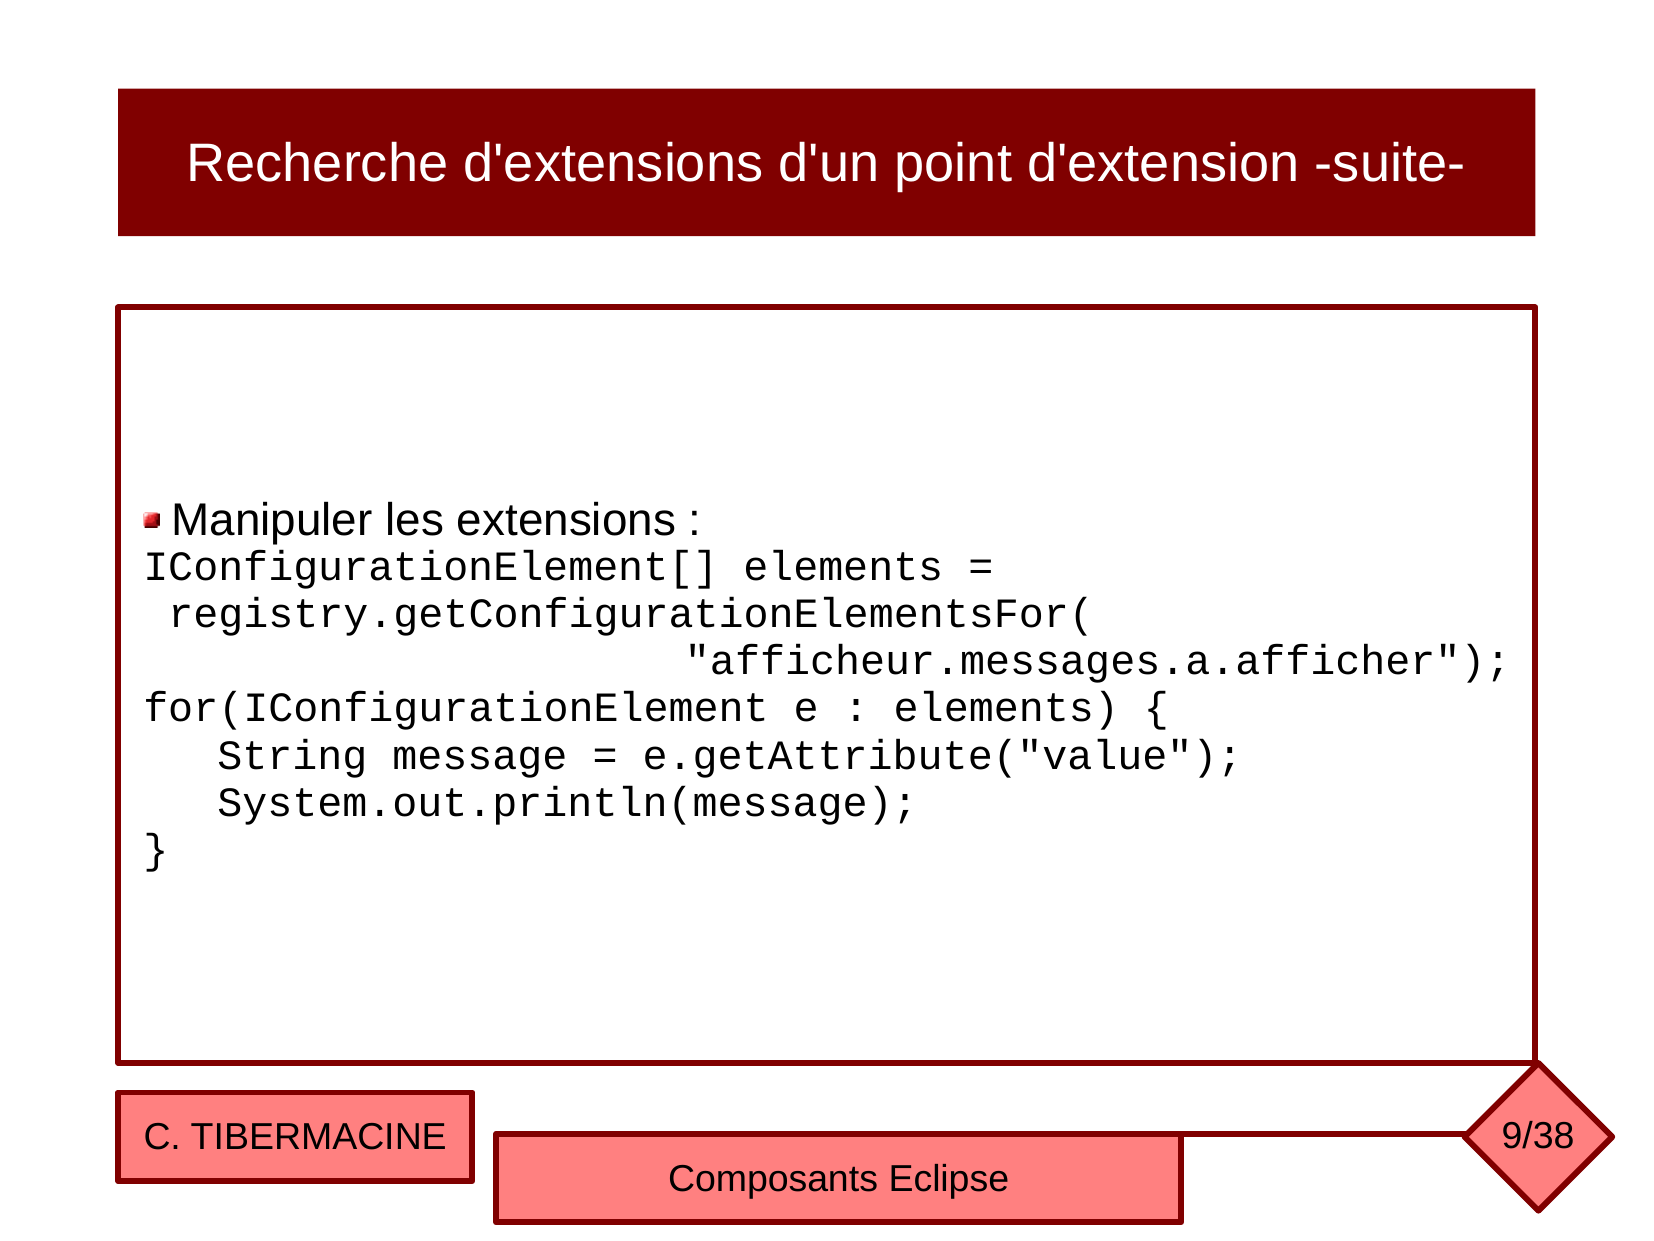

Recherche d'extensions d'un point d'extension -suite-
 Manipuler les extensions :
IConfigurationElement[] elements =
 registry.getConfigurationElementsFor(
							 "afficheur.messages.a.afficher");
for(IConfigurationElement e : elements) {
	String message = e.getAttribute("value");
	System.out.println(message);
}
C. TIBERMACINE
Composants Eclipse